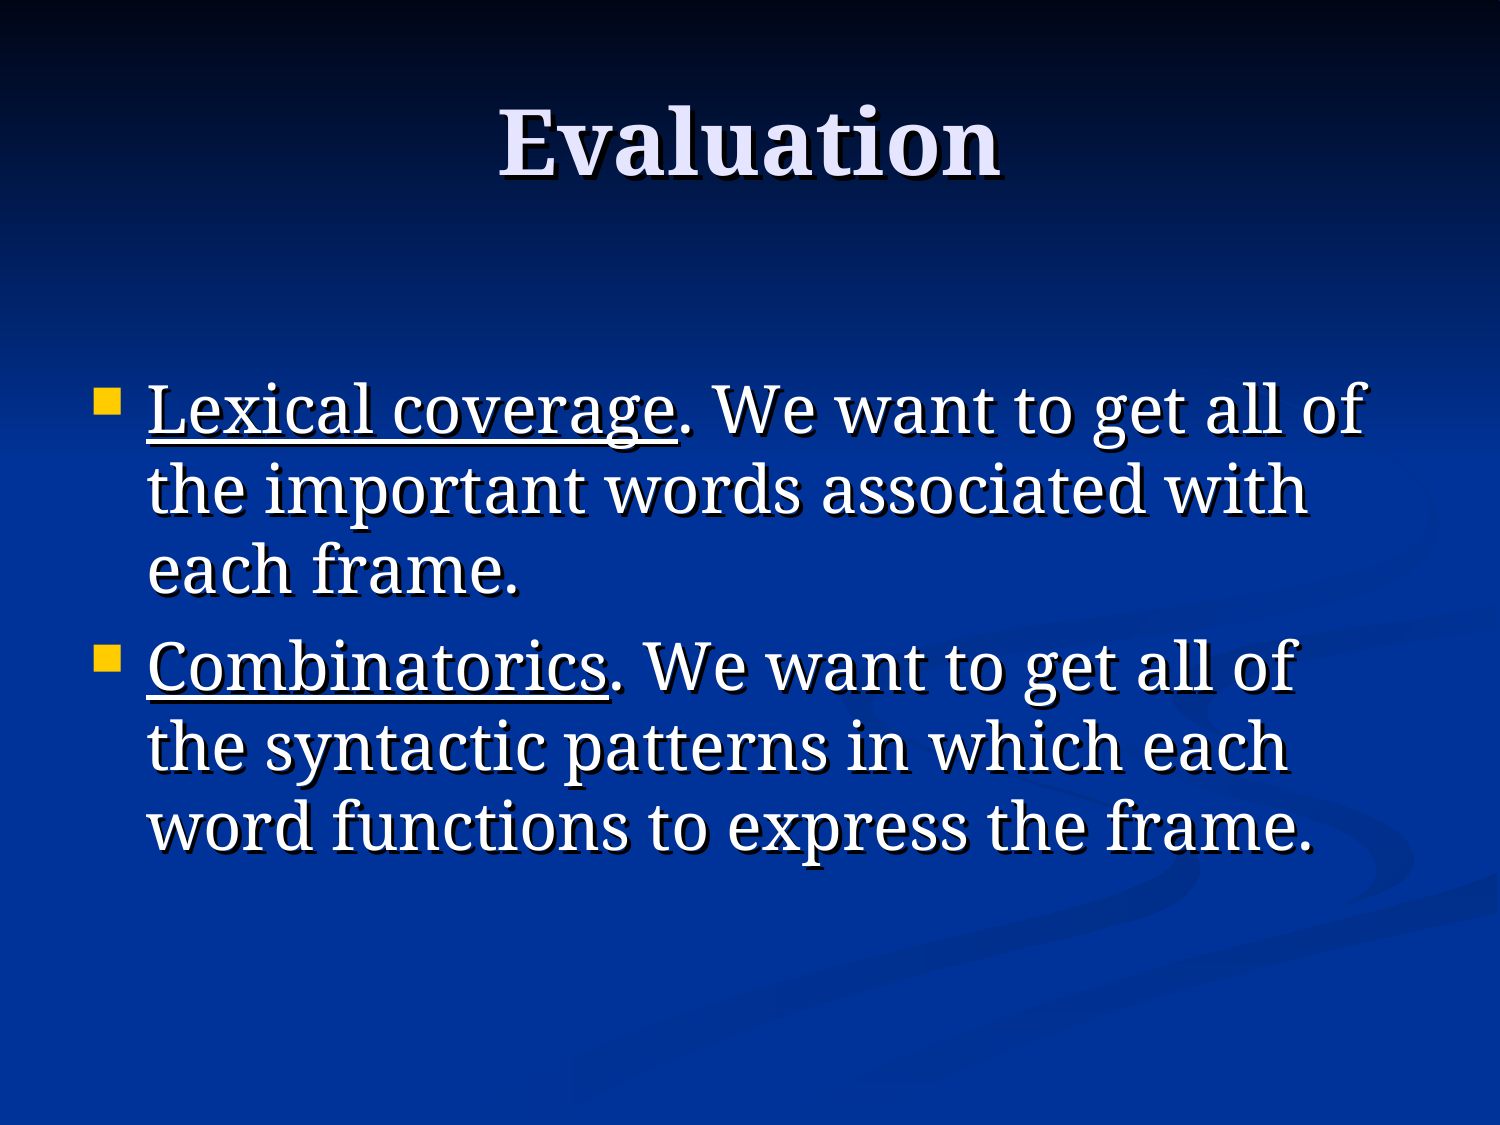

# Evaluation
Lexical coverage. We want to get all of the important words associated with each frame.
Combinatorics. We want to get all of the syntactic patterns in which each word functions to express the frame.